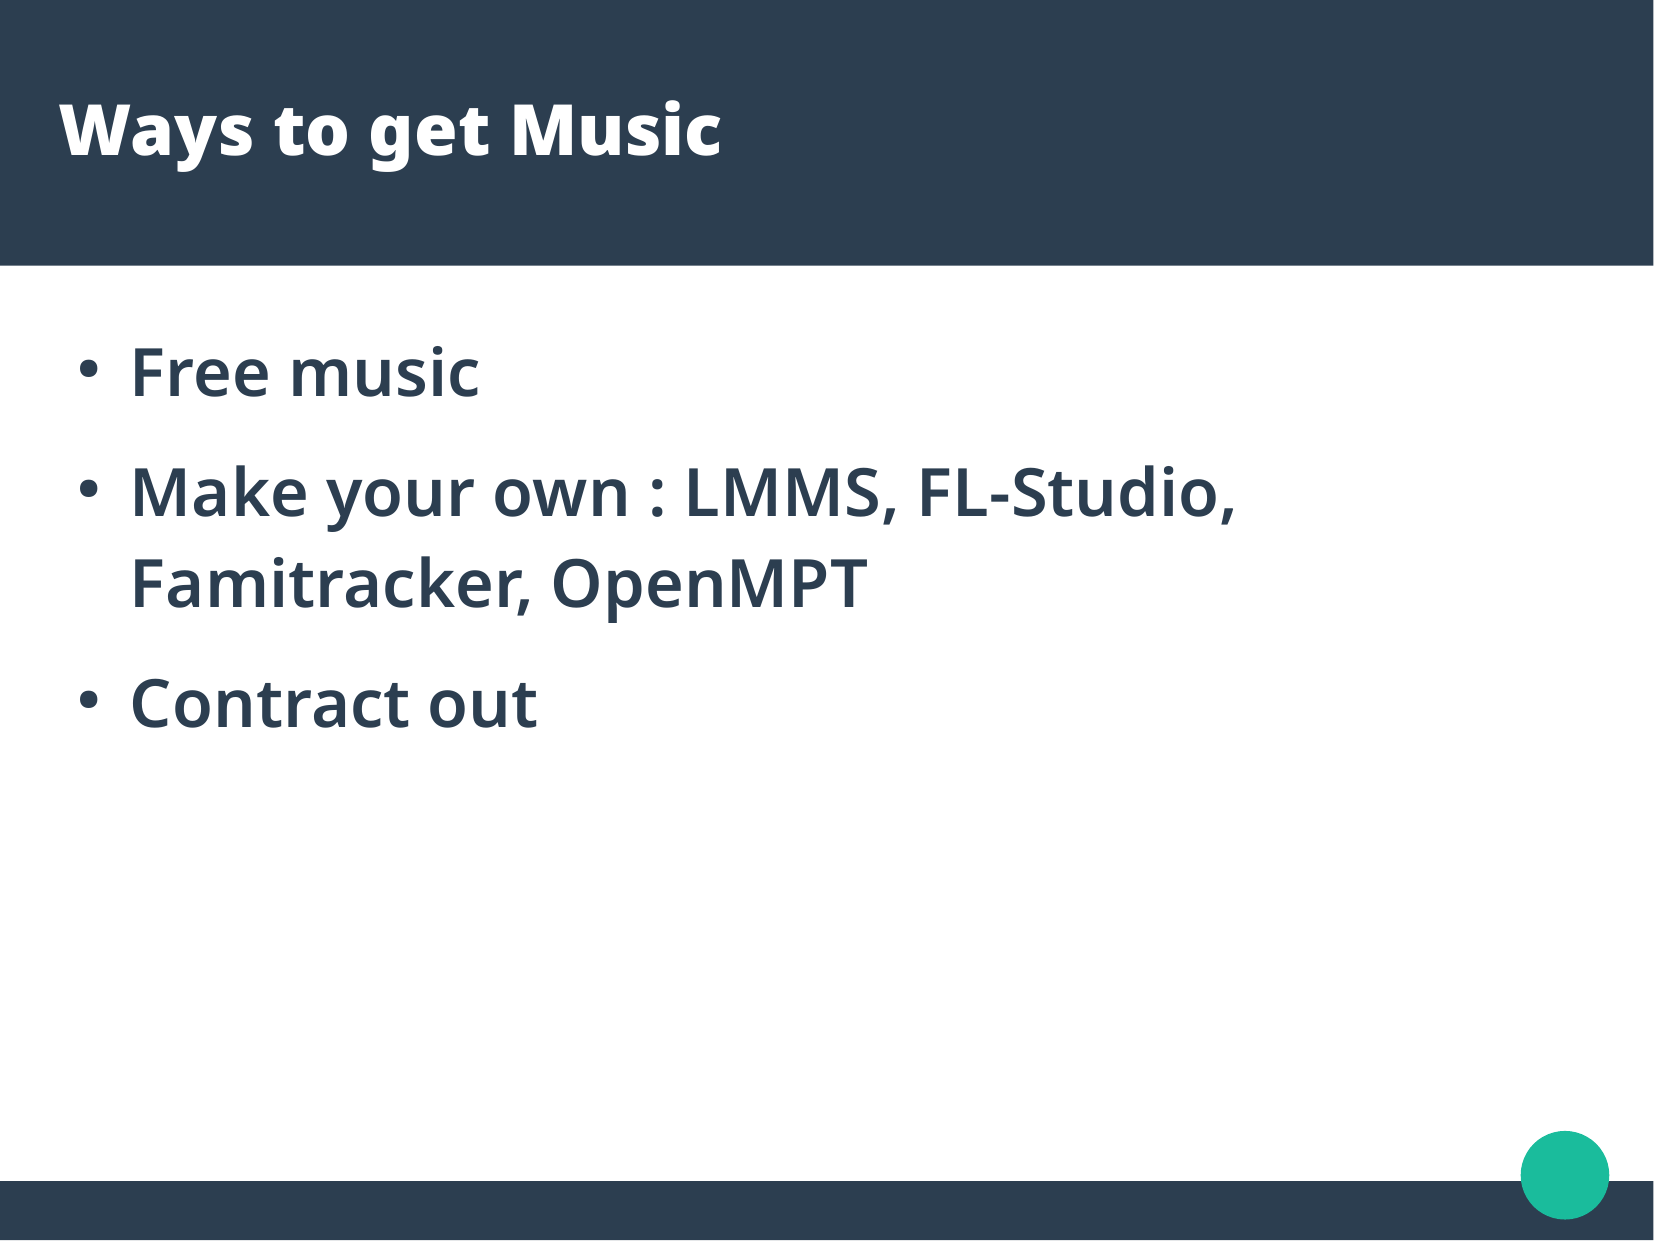

# Ways to get Music
Free music
Make your own : LMMS, FL-Studio, Famitracker, OpenMPT
Contract out